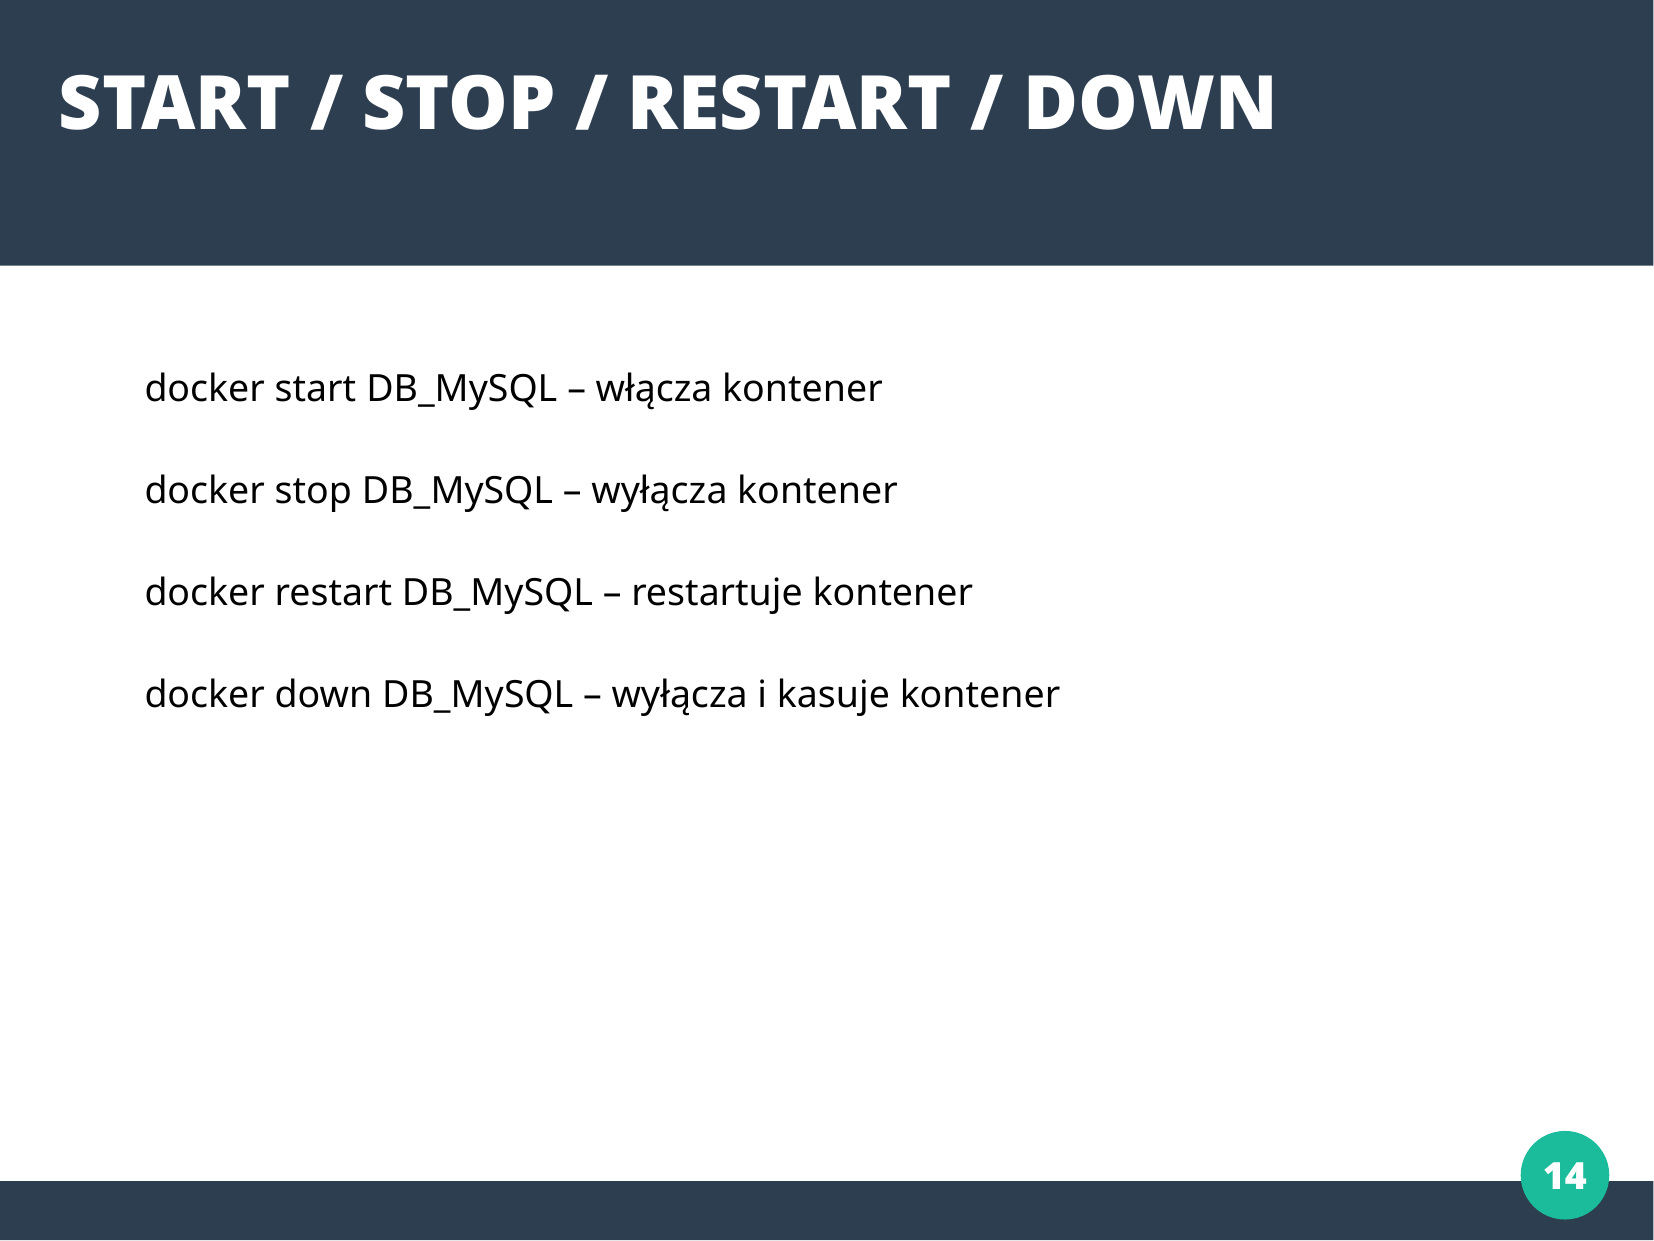

# START / STOP / RESTART / DOWN
docker start DB_MySQL – włącza kontener
docker stop DB_MySQL – wyłącza kontener
docker restart DB_MySQL – restartuje kontener
docker down DB_MySQL – wyłącza i kasuje kontener
14